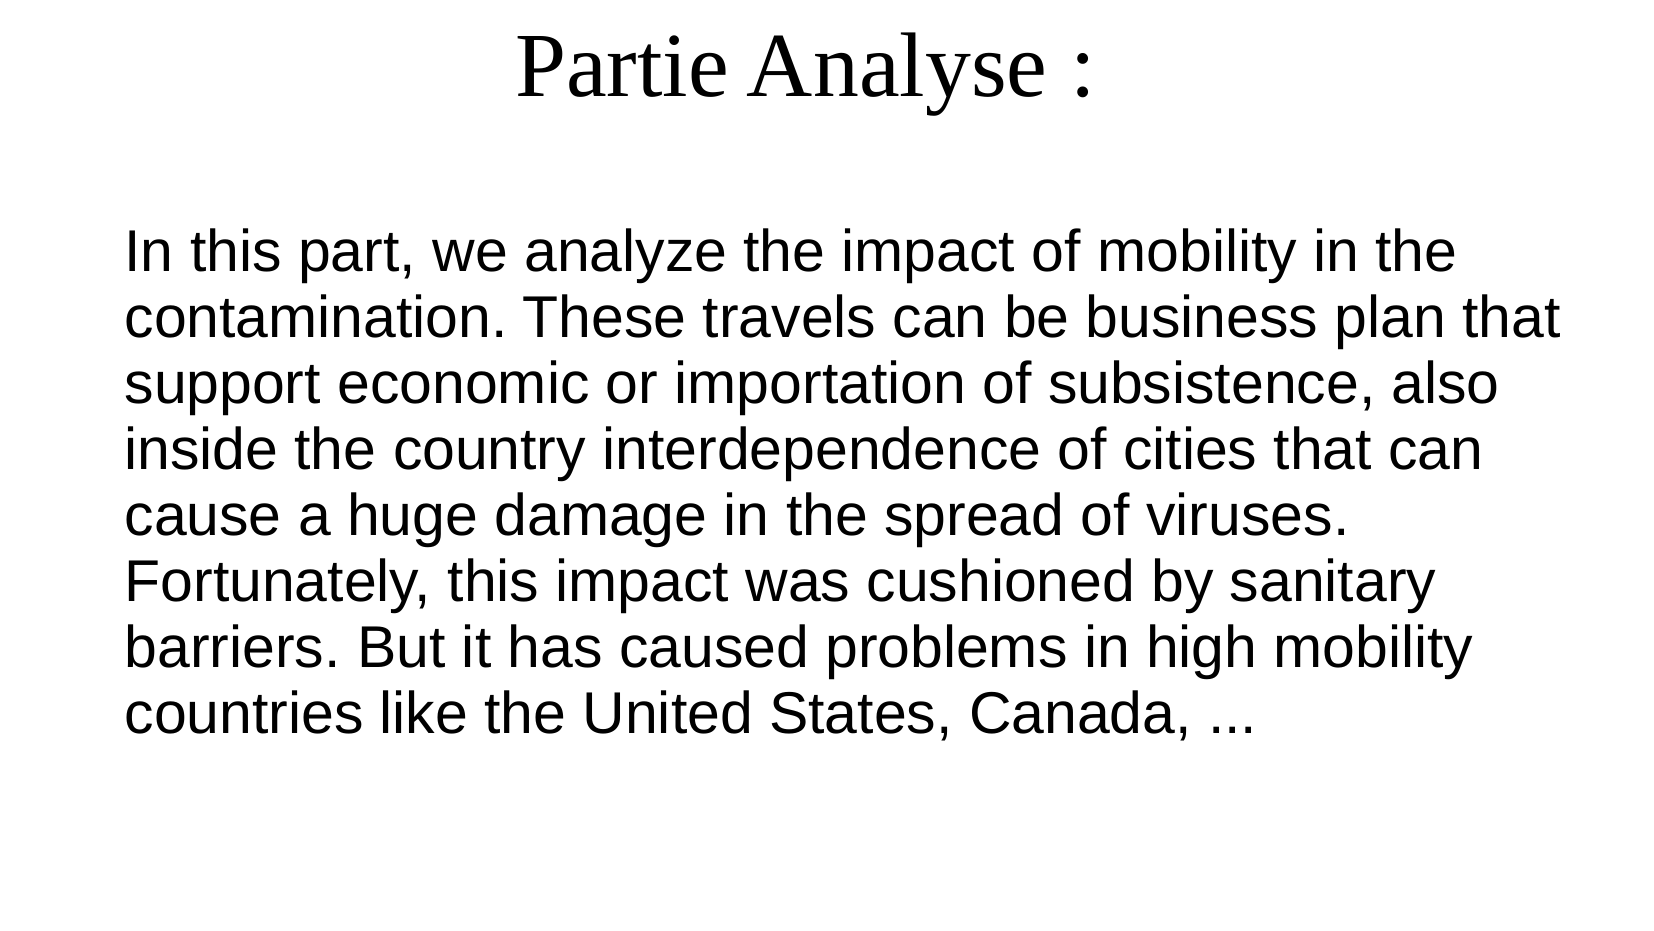

# Partie Analyse :
In this part, we analyze the impact of mobility in the contamination. These travels can be business plan that support economic or importation of subsistence, also inside the country interdependence of cities that can cause a huge damage in the spread of viruses. Fortunately, this impact was cushioned by sanitary barriers. But it has caused problems in high mobility countries like the United States, Canada, ...